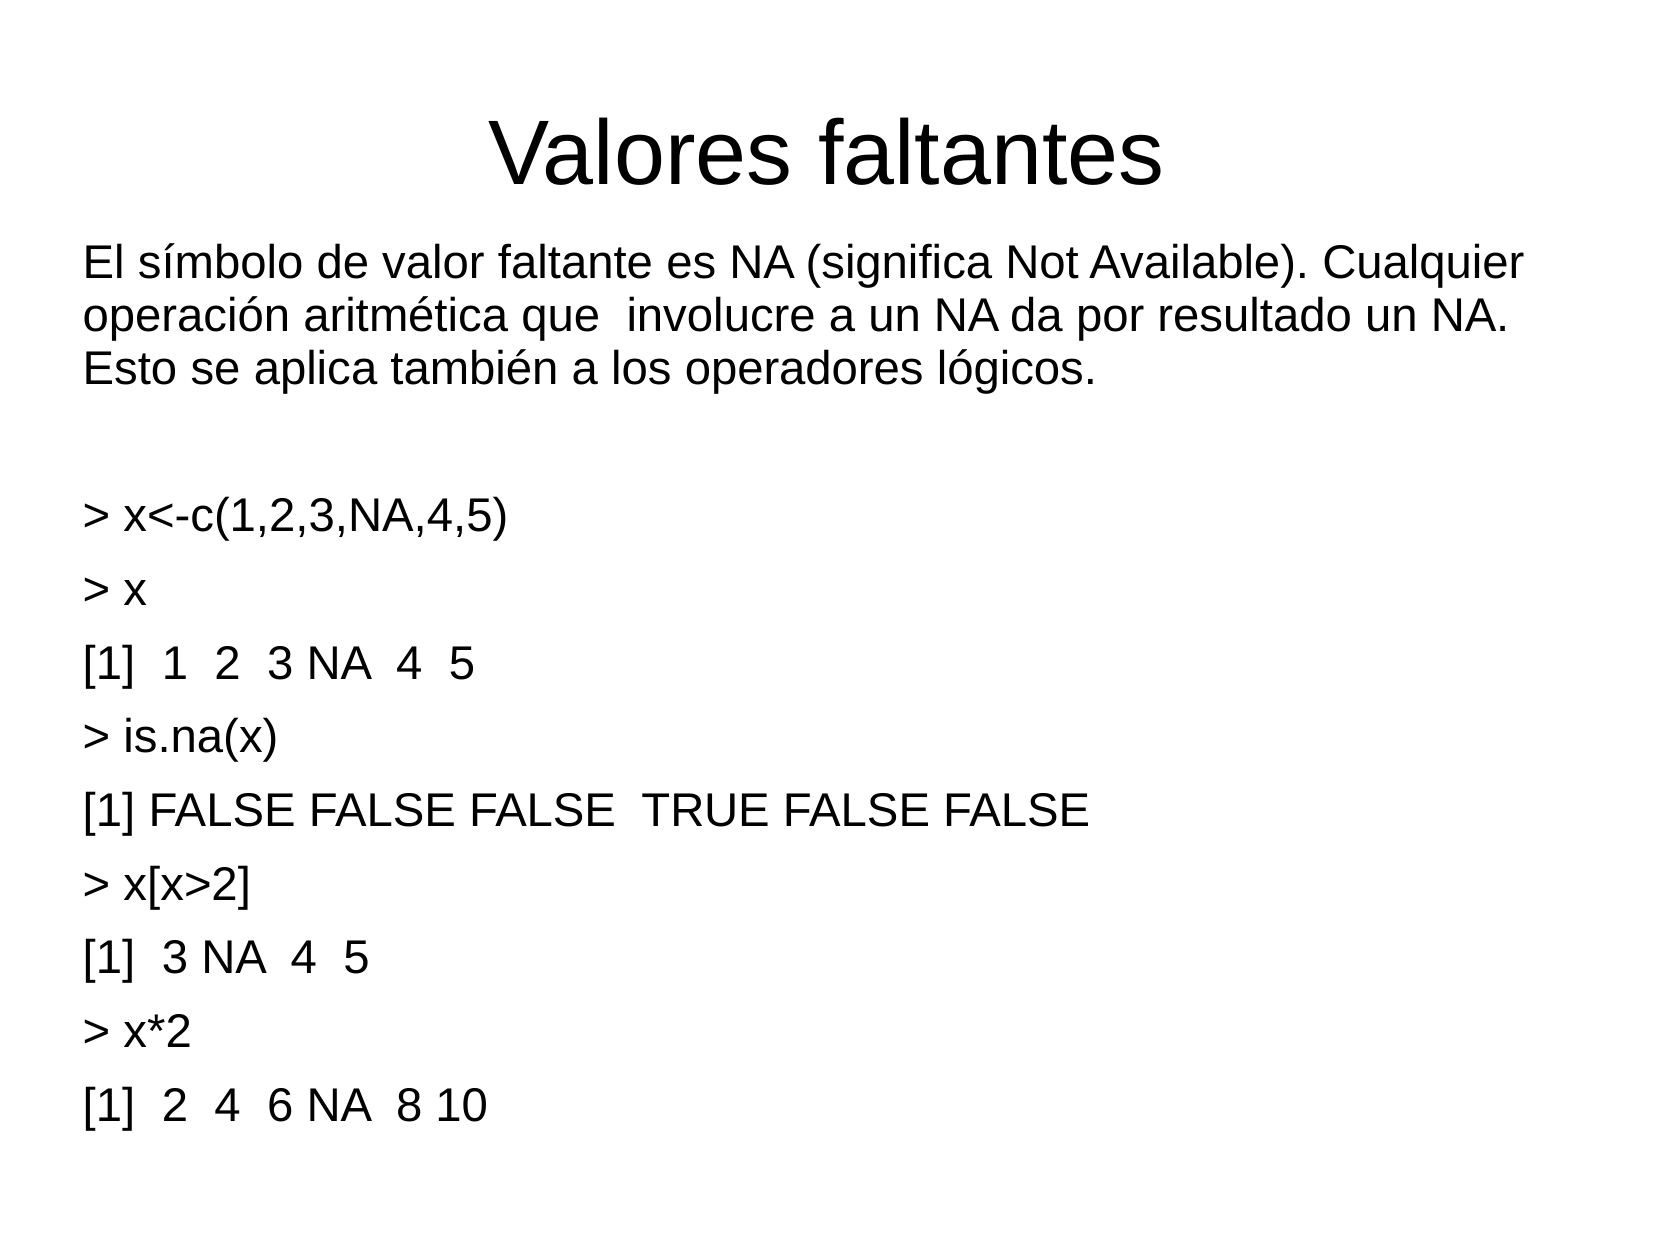

# Valores faltantes
El símbolo de valor faltante es NA (significa Not Available). Cualquier operación aritmética que involucre a un NA da por resultado un NA. Esto se aplica también a los operadores lógicos.
> x<-c(1,2,3,NA,4,5)
> x
[1] 1 2 3 NA 4 5
> is.na(x)
[1] FALSE FALSE FALSE TRUE FALSE FALSE
> x[x>2]
[1] 3 NA 4 5
> x*2
[1] 2 4 6 NA 8 10